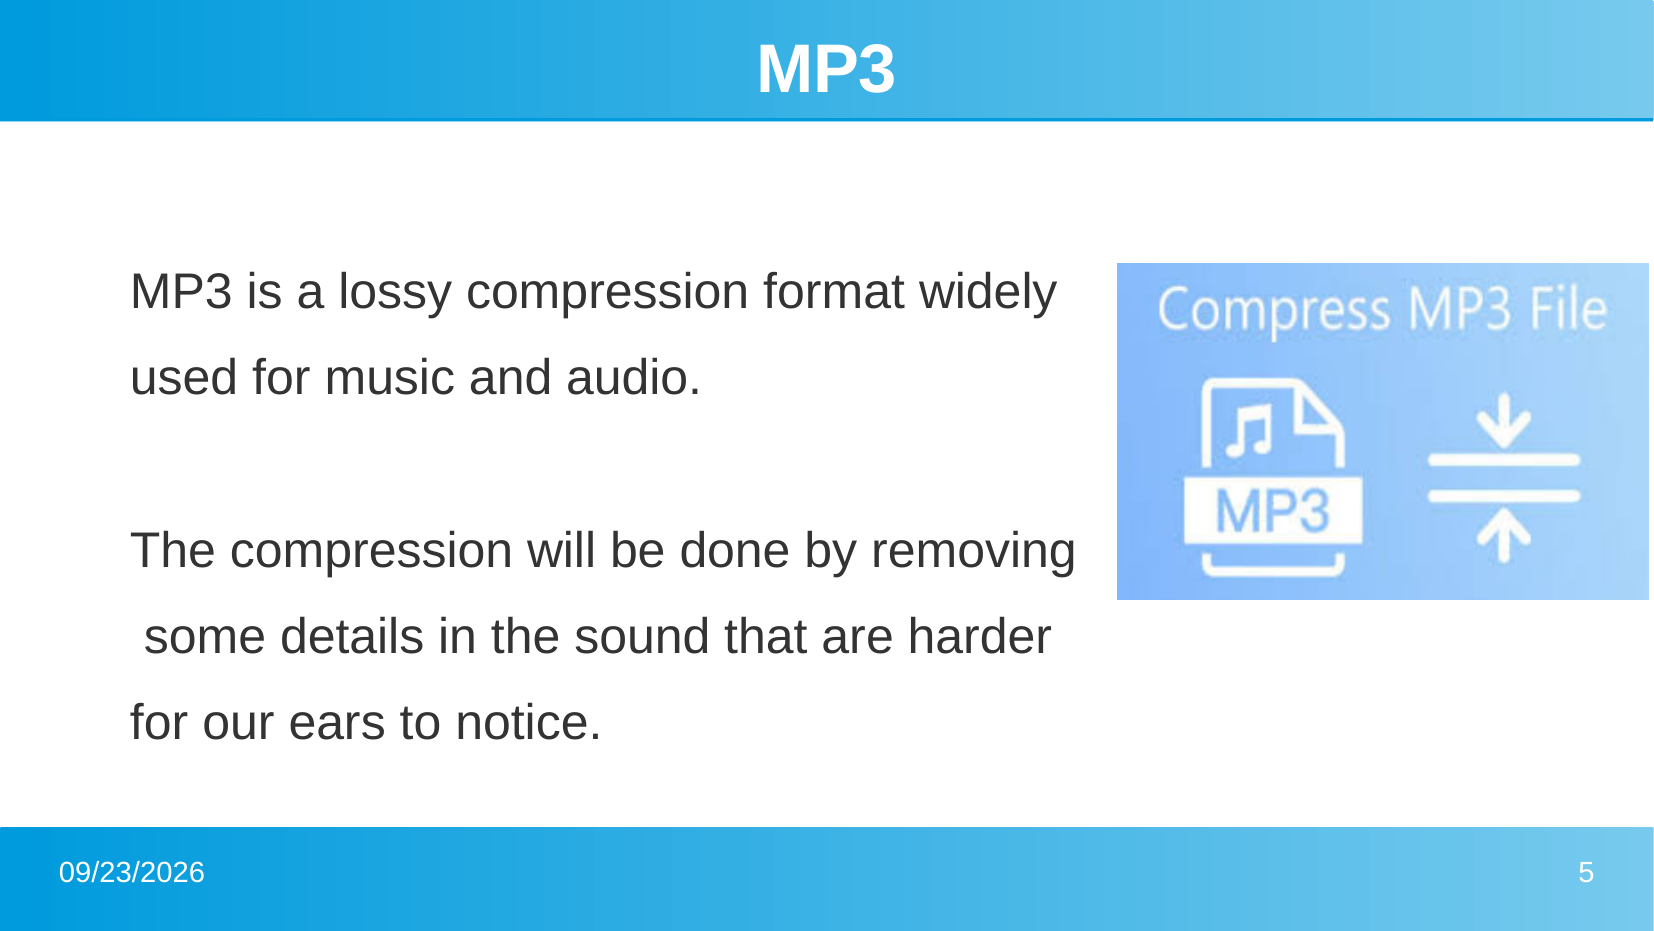

# MP3
MP3 is a lossy compression format widely
used for music and audio.
The compression will be done by removing
 some details in the sound that are harder
for our ears to notice.
5